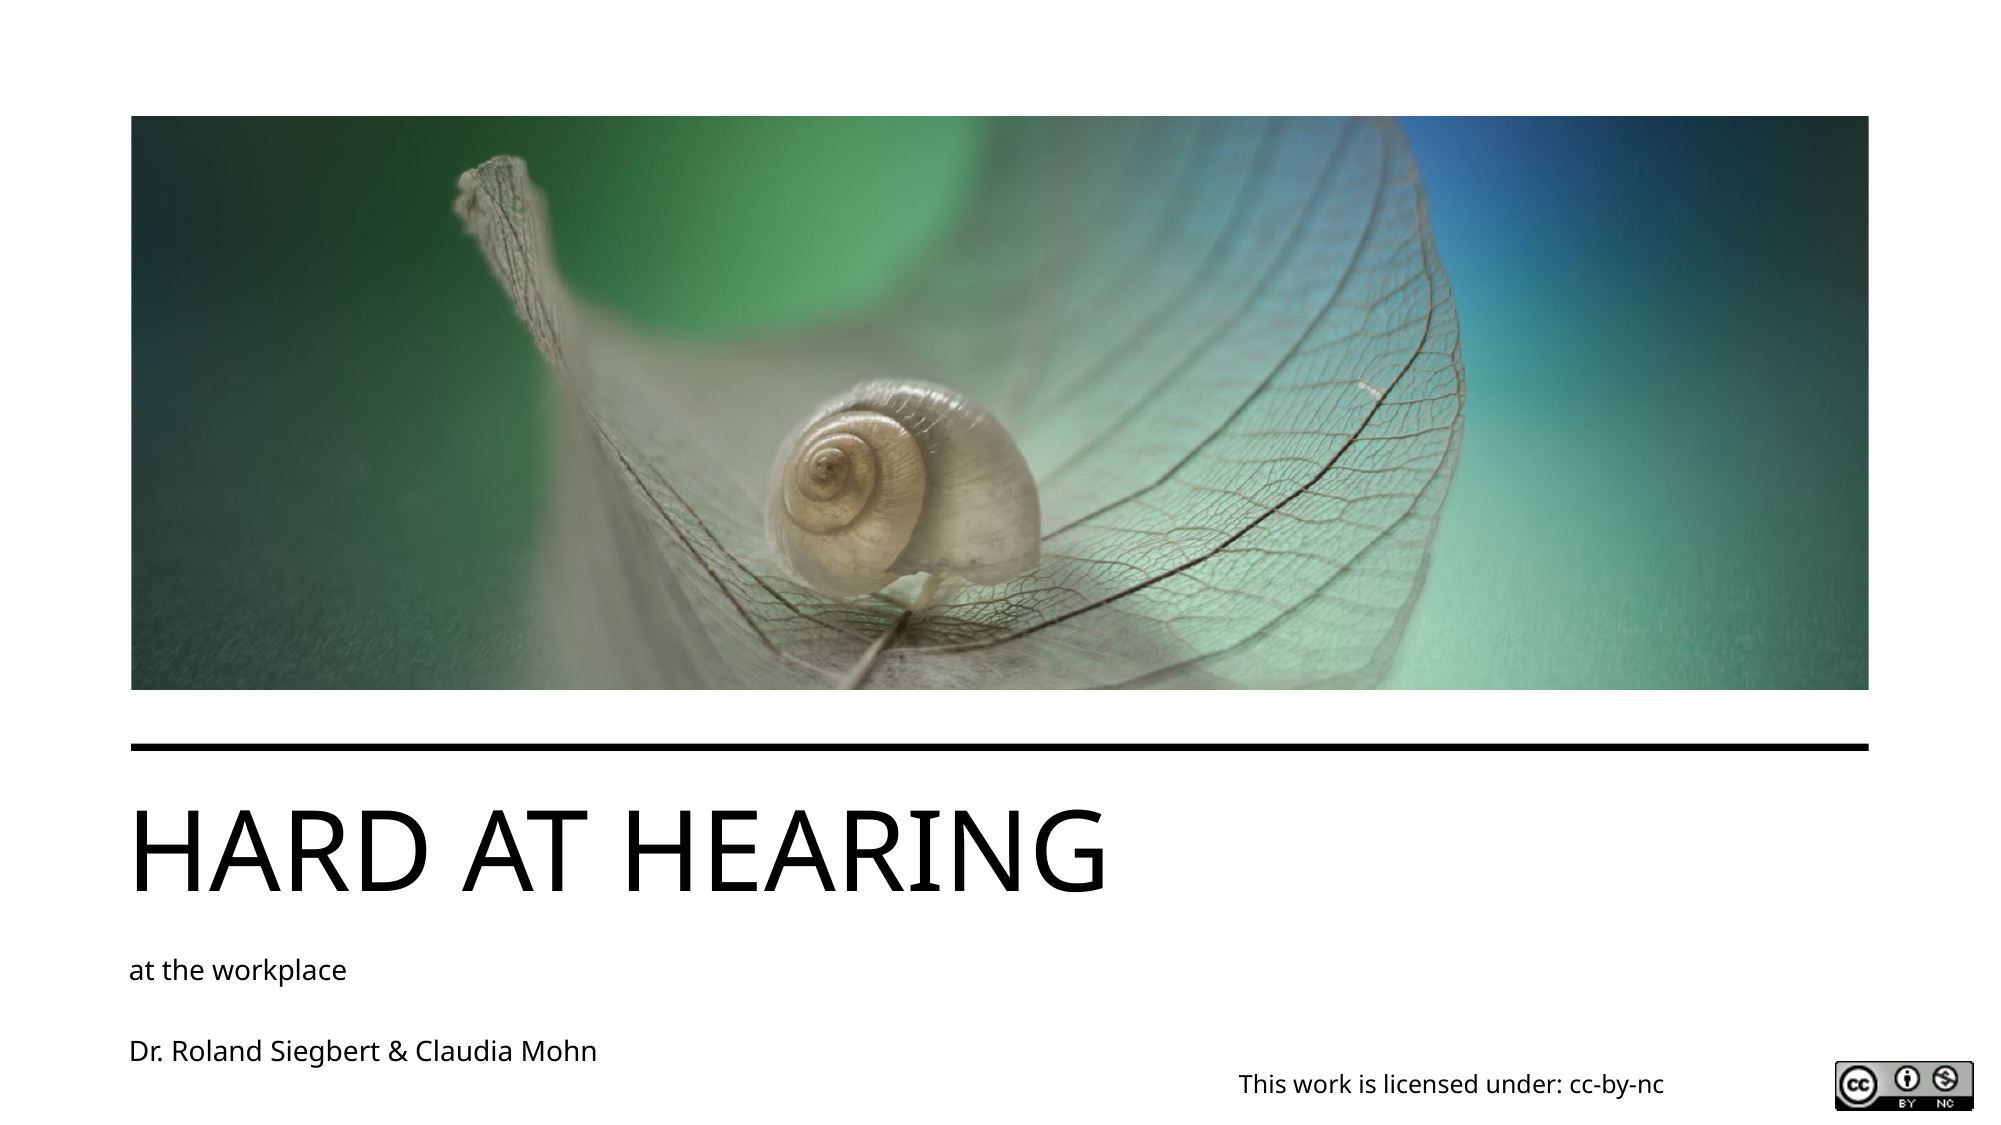

# HARD AT HEARING
at the workplace
Dr. Roland Siegbert & Claudia Mohn
This work is licensed under: cc-by-nc